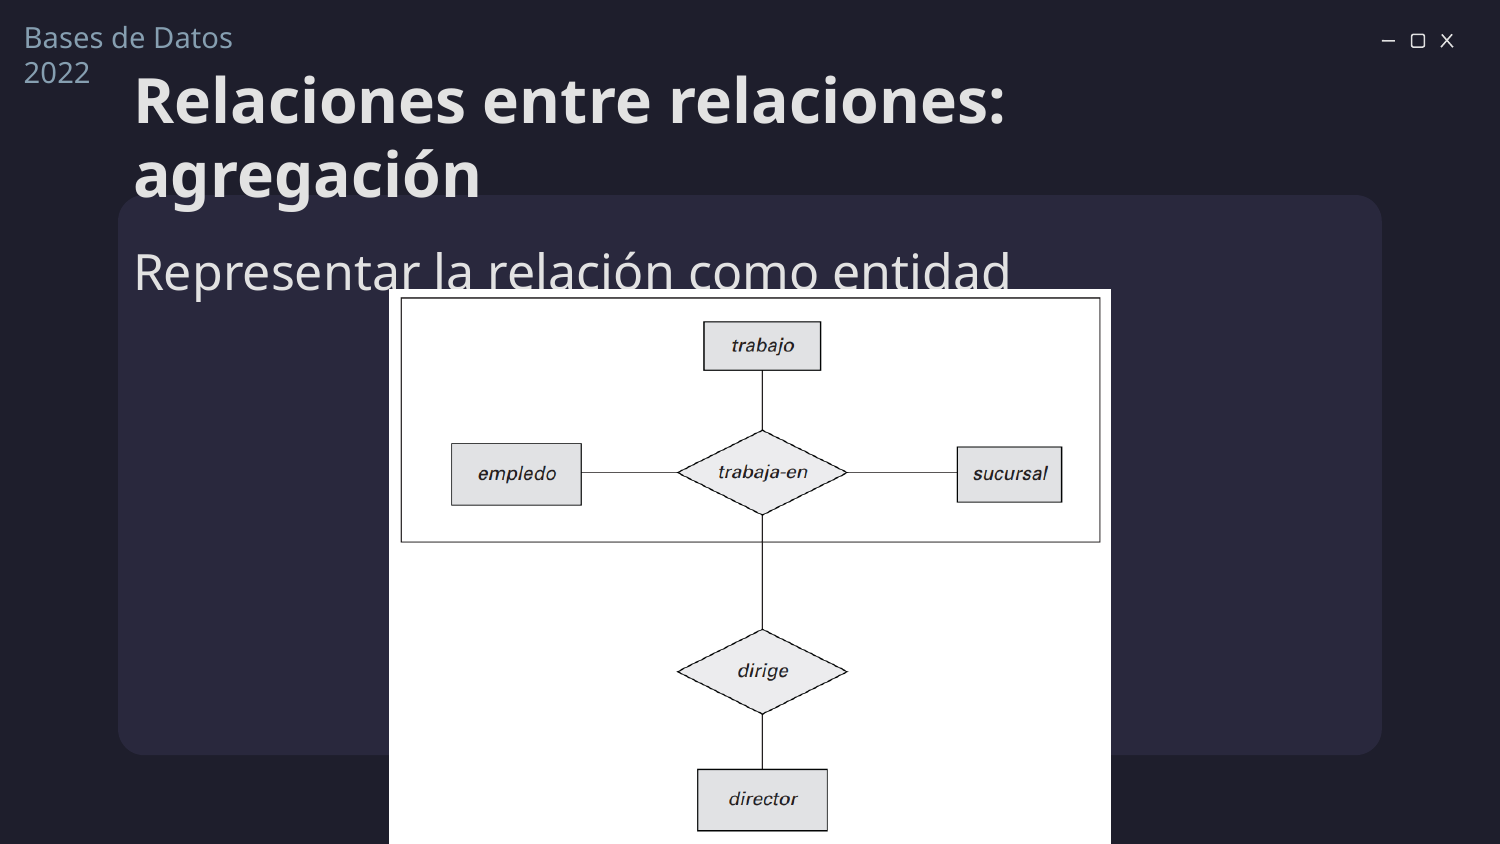

# Relaciones entre relaciones: agregación
Representar la relación como entidad